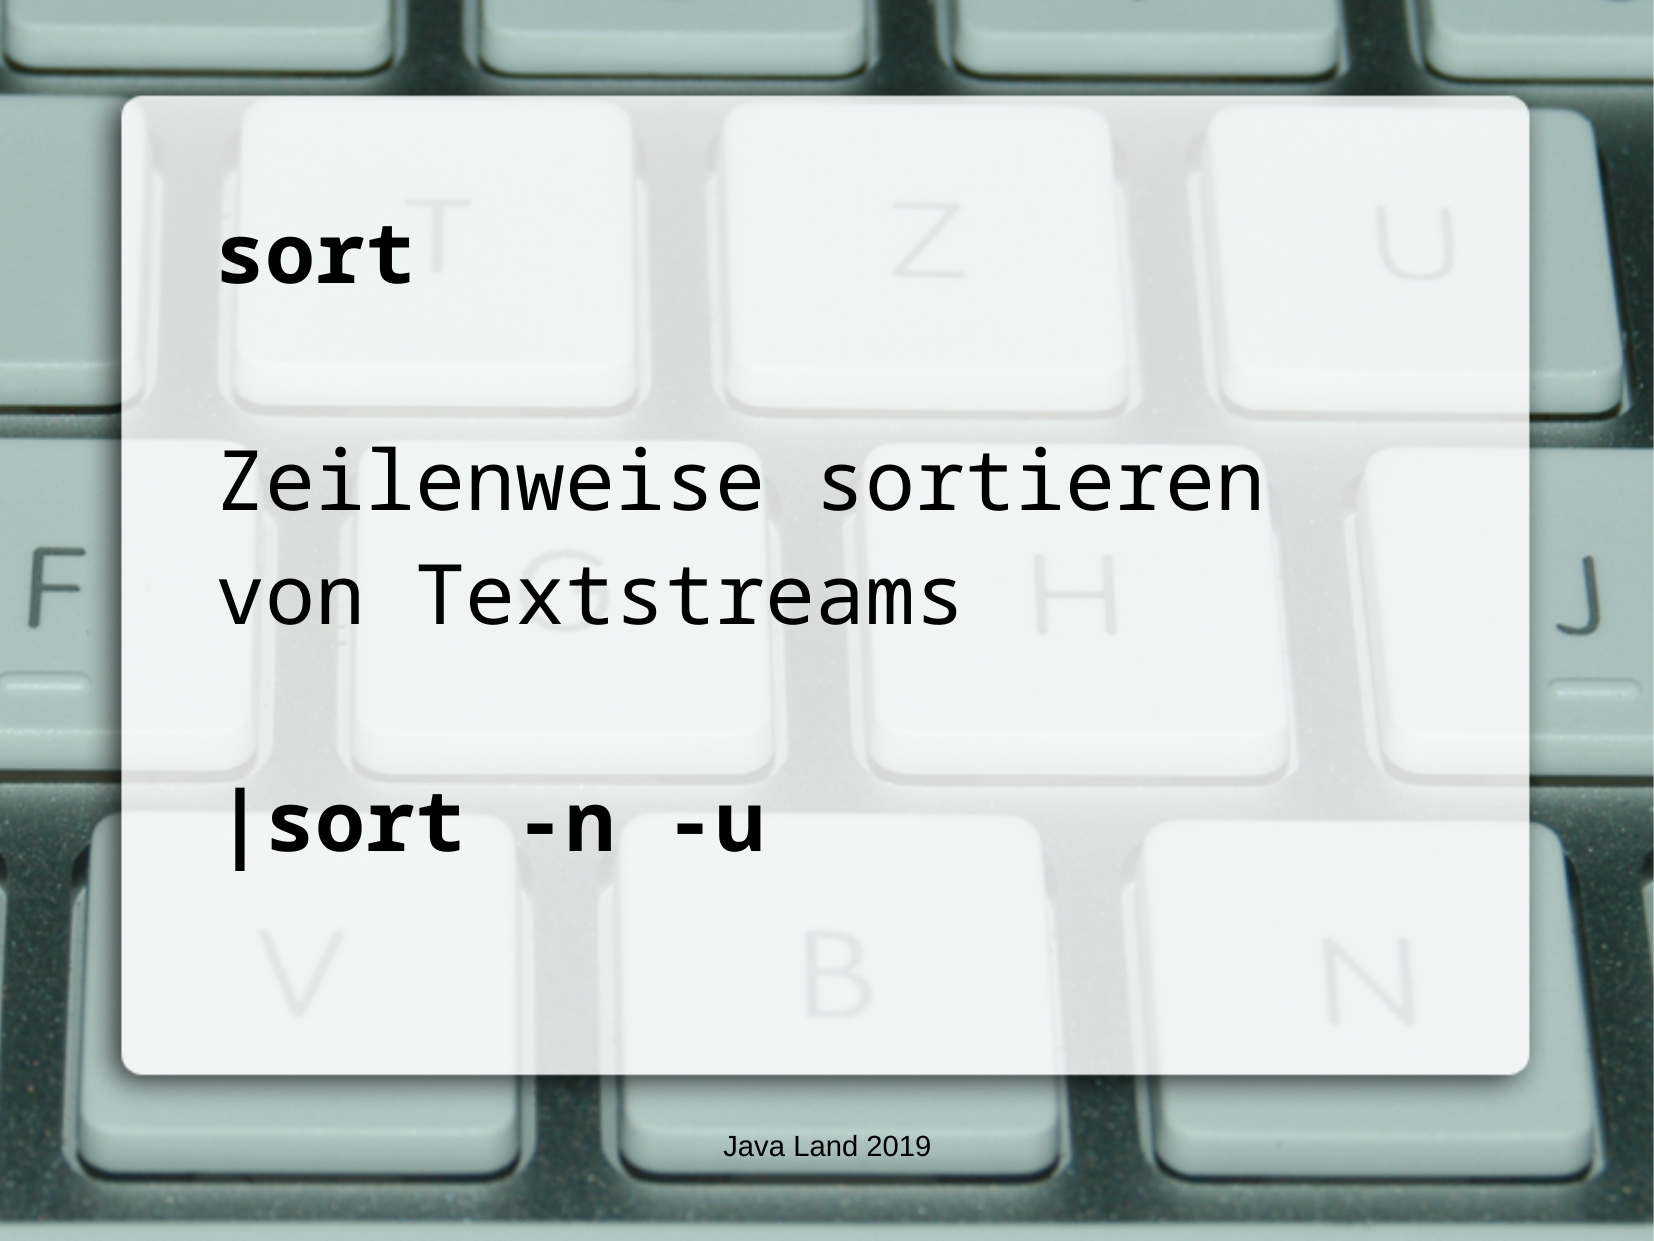

#
sort
Zeilenweise sortieren von Textstreams
|sort -n -u